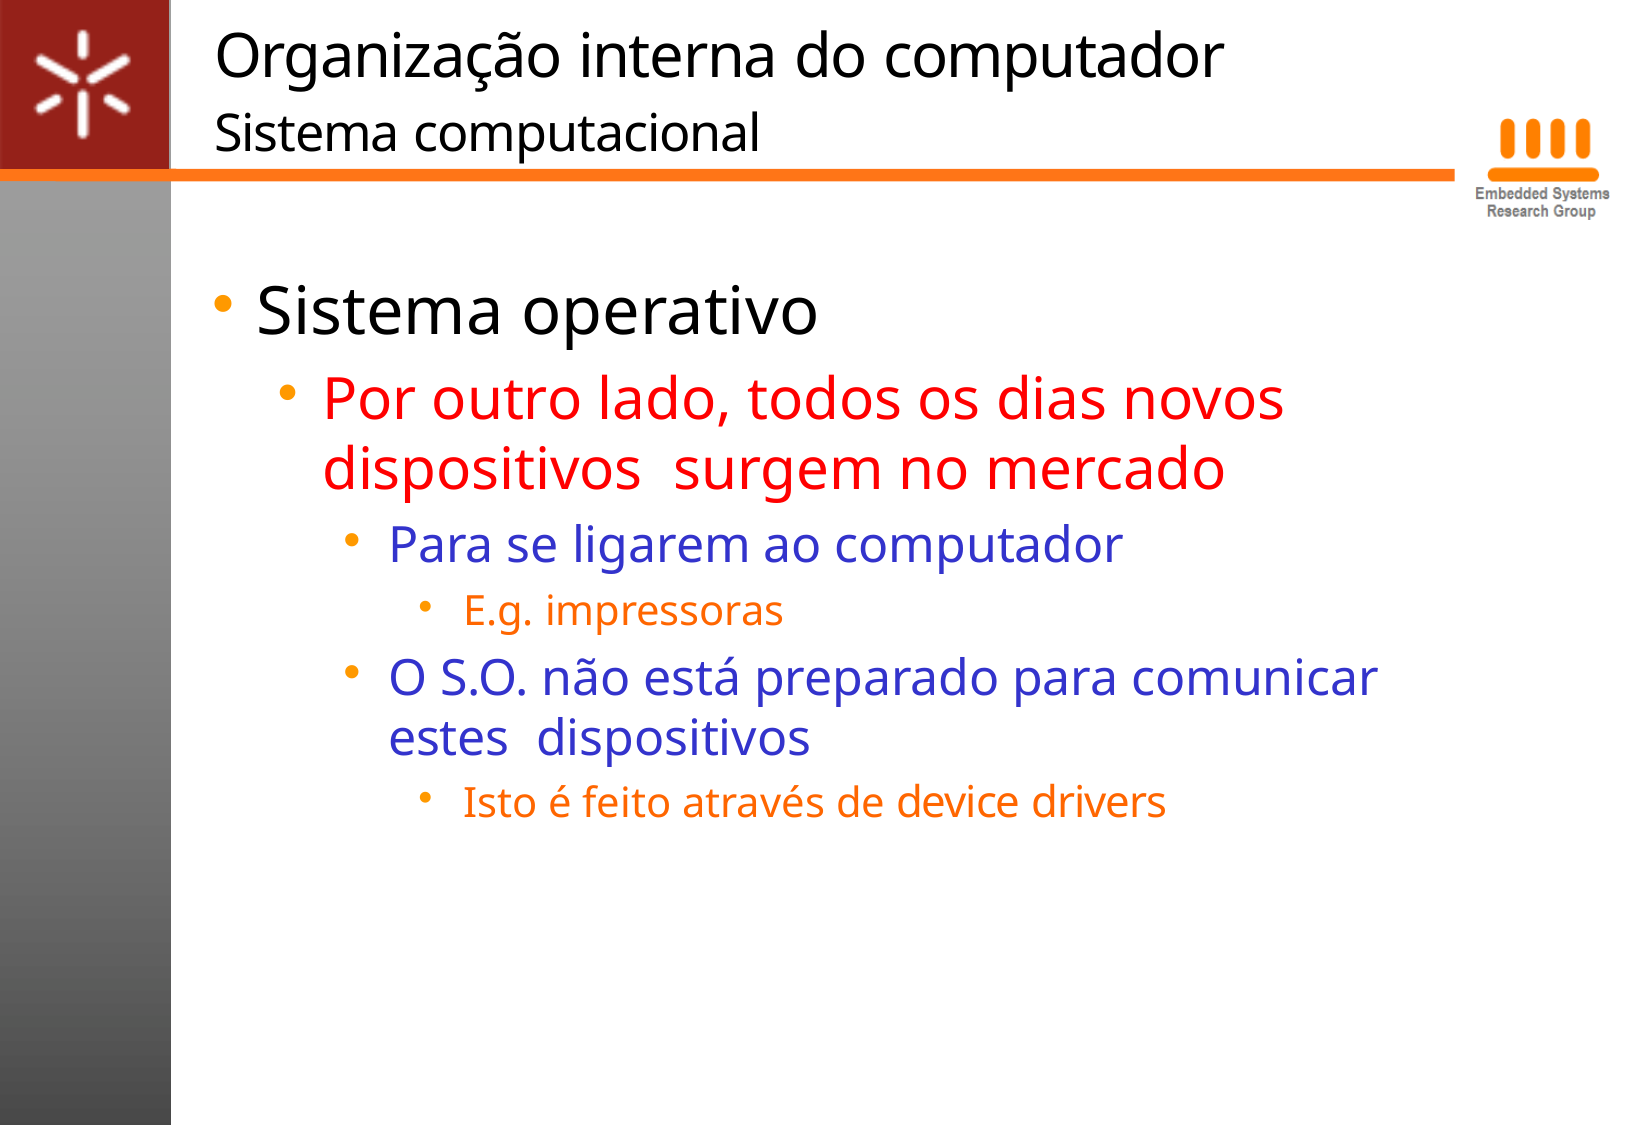

# Organização interna do computador Sistema computacional
Sistema operativo
Por outro lado, todos os dias novos dispositivos surgem no mercado
Para se ligarem ao computador
E.g. impressoras
O S.O. não está preparado para comunicar estes dispositivos
Isto é feito através de device drivers